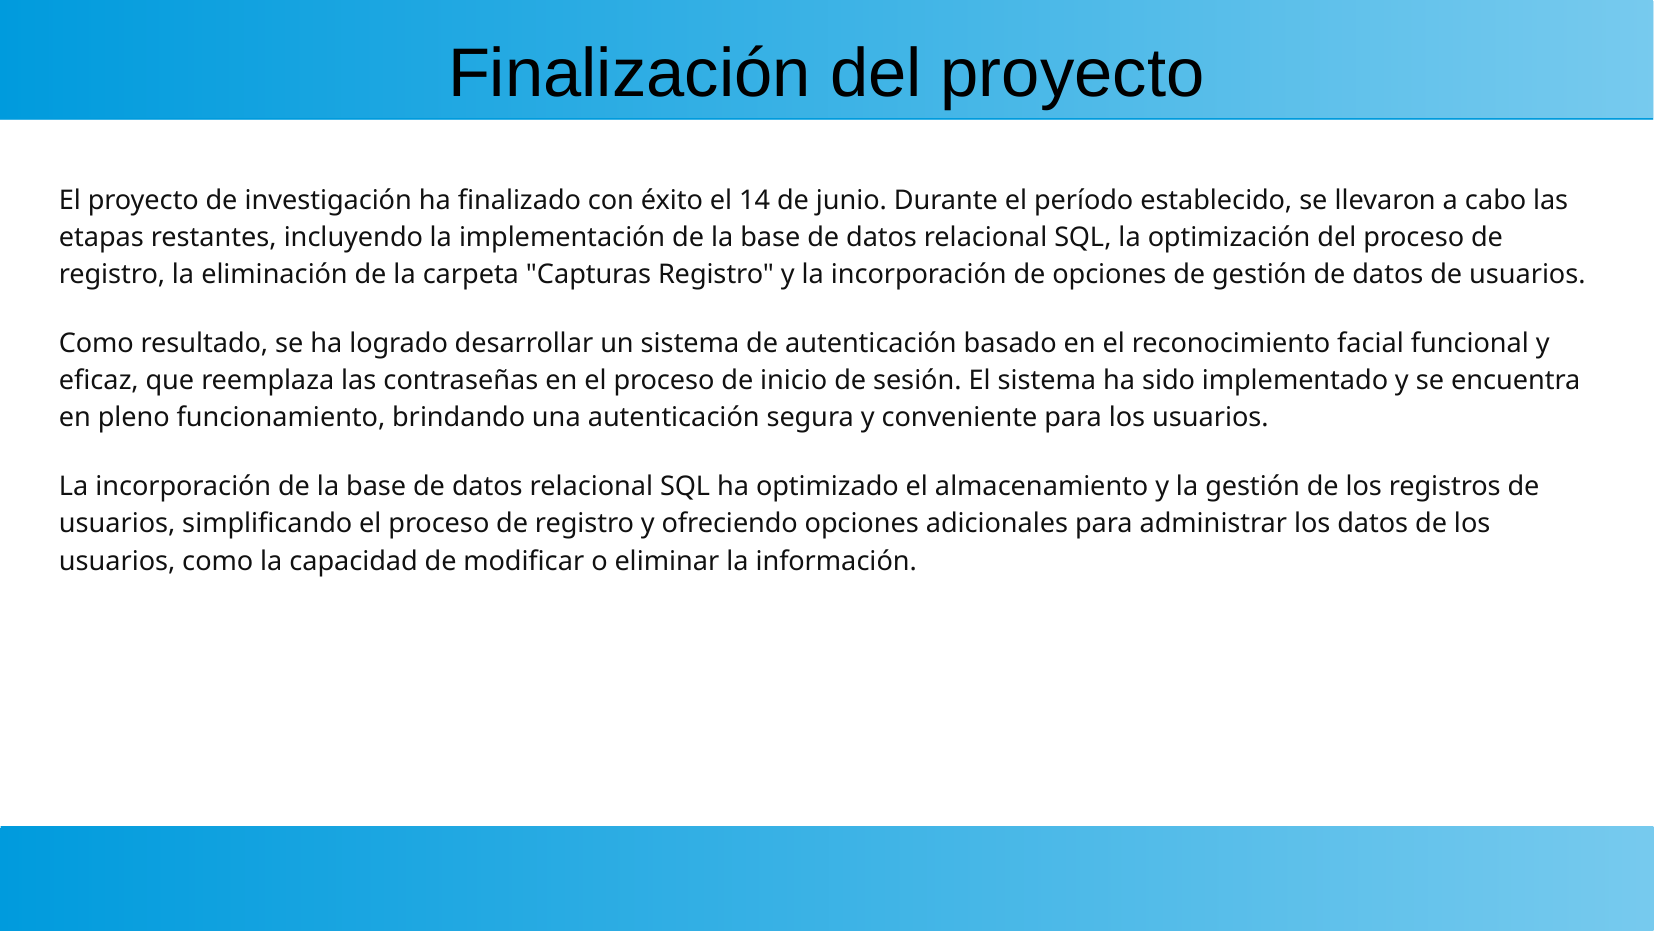

# Finalización del proyecto
El proyecto de investigación ha finalizado con éxito el 14 de junio. Durante el período establecido, se llevaron a cabo las etapas restantes, incluyendo la implementación de la base de datos relacional SQL, la optimización del proceso de registro, la eliminación de la carpeta "Capturas Registro" y la incorporación de opciones de gestión de datos de usuarios.
Como resultado, se ha logrado desarrollar un sistema de autenticación basado en el reconocimiento facial funcional y eficaz, que reemplaza las contraseñas en el proceso de inicio de sesión. El sistema ha sido implementado y se encuentra en pleno funcionamiento, brindando una autenticación segura y conveniente para los usuarios.
La incorporación de la base de datos relacional SQL ha optimizado el almacenamiento y la gestión de los registros de usuarios, simplificando el proceso de registro y ofreciendo opciones adicionales para administrar los datos de los usuarios, como la capacidad de modificar o eliminar la información.